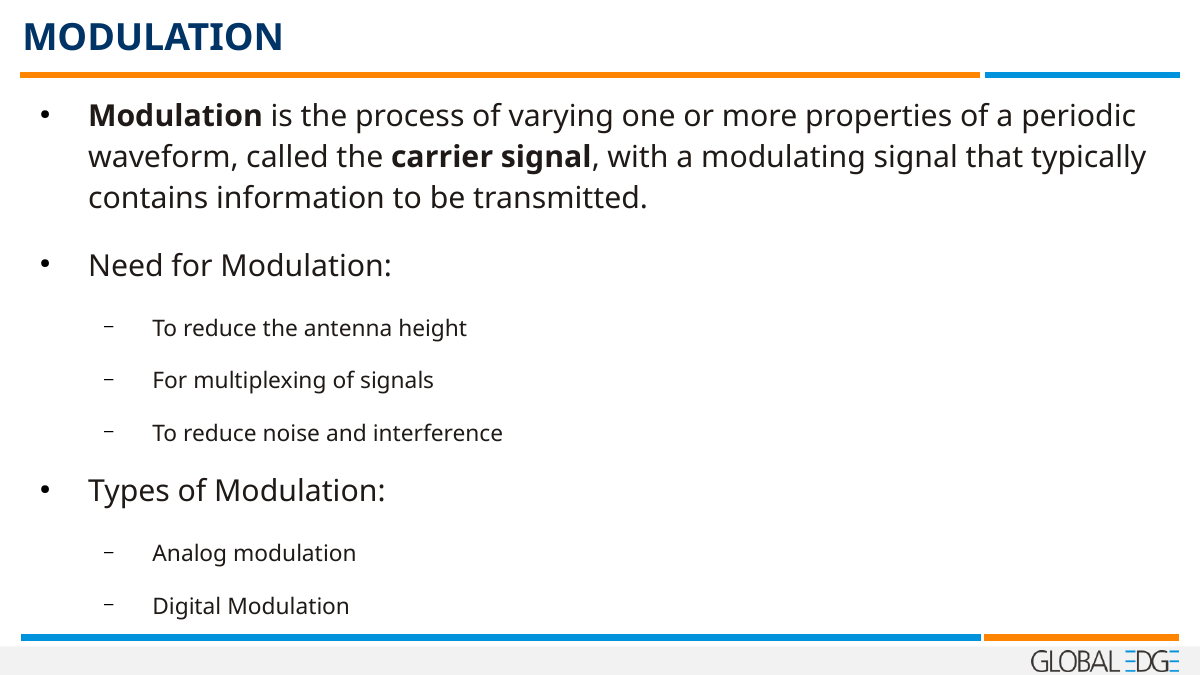

# MODULATION
Modulation is the process of varying one or more properties of a periodic waveform, called the carrier signal, with a modulating signal that typically contains information to be transmitted.
Need for Modulation:
To reduce the antenna height
For multiplexing of signals
To reduce noise and interference
Types of Modulation:
Analog modulation
Digital Modulation